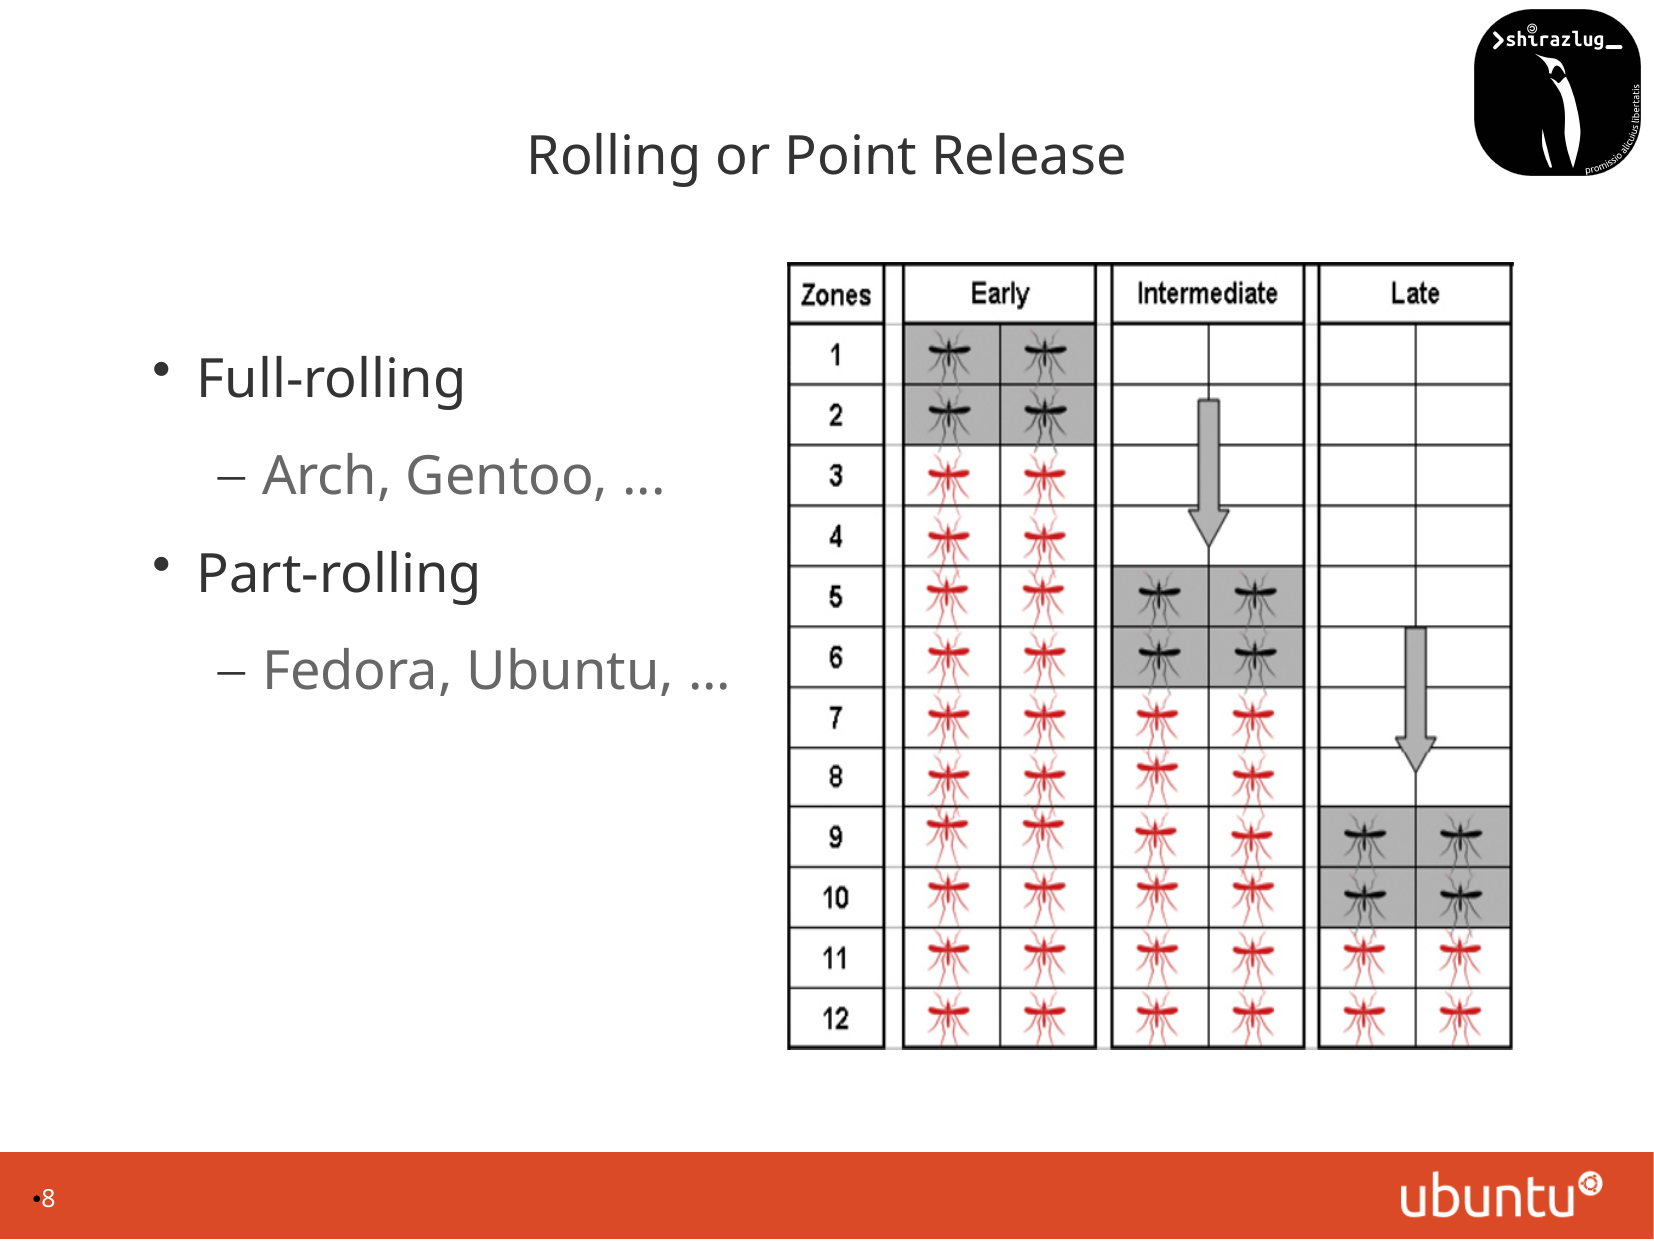

# Rolling or Point Release
Full-rolling
Arch, Gentoo, ...
Part-rolling
Fedora, Ubuntu, ...